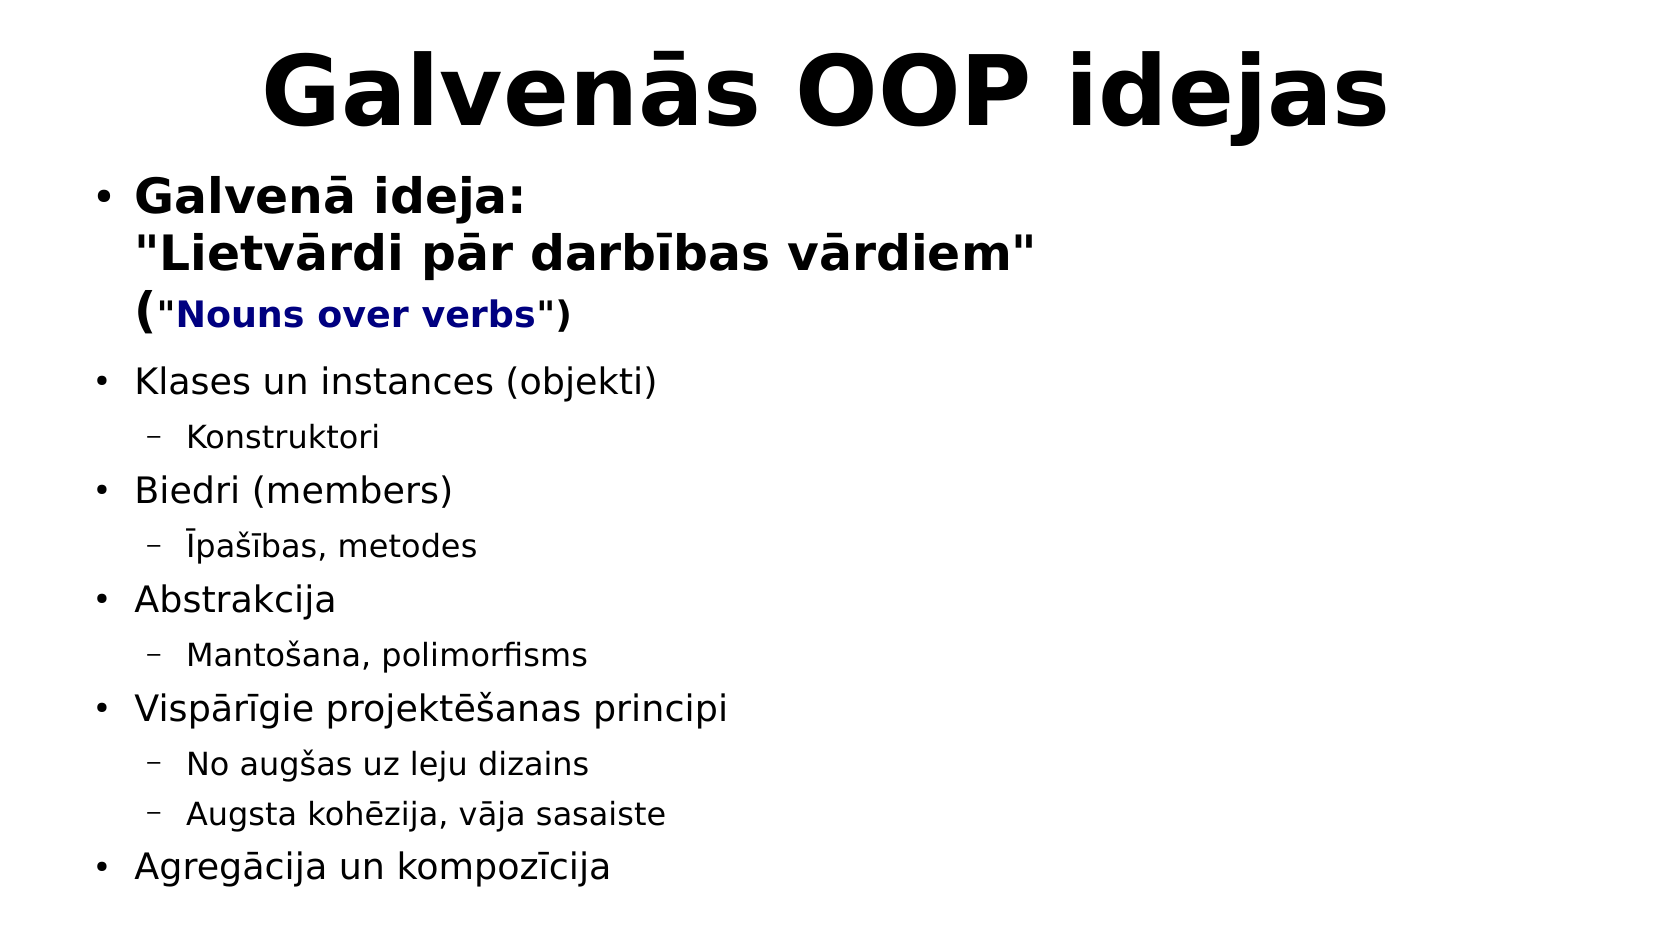

# Galvenās OOP idejas
Galvenā ideja:
"Lietvārdi pār darbības vārdiem"
("Nouns over verbs")
Klases un instances (objekti)
Konstruktori
Biedri (members)
Īpašības, metodes
Abstrakcija
Mantošana, polimorfisms
Vispārīgie projektēšanas principi
No augšas uz leju dizains
Augsta kohēzija, vāja sasaiste
Agregācija un kompozīcija